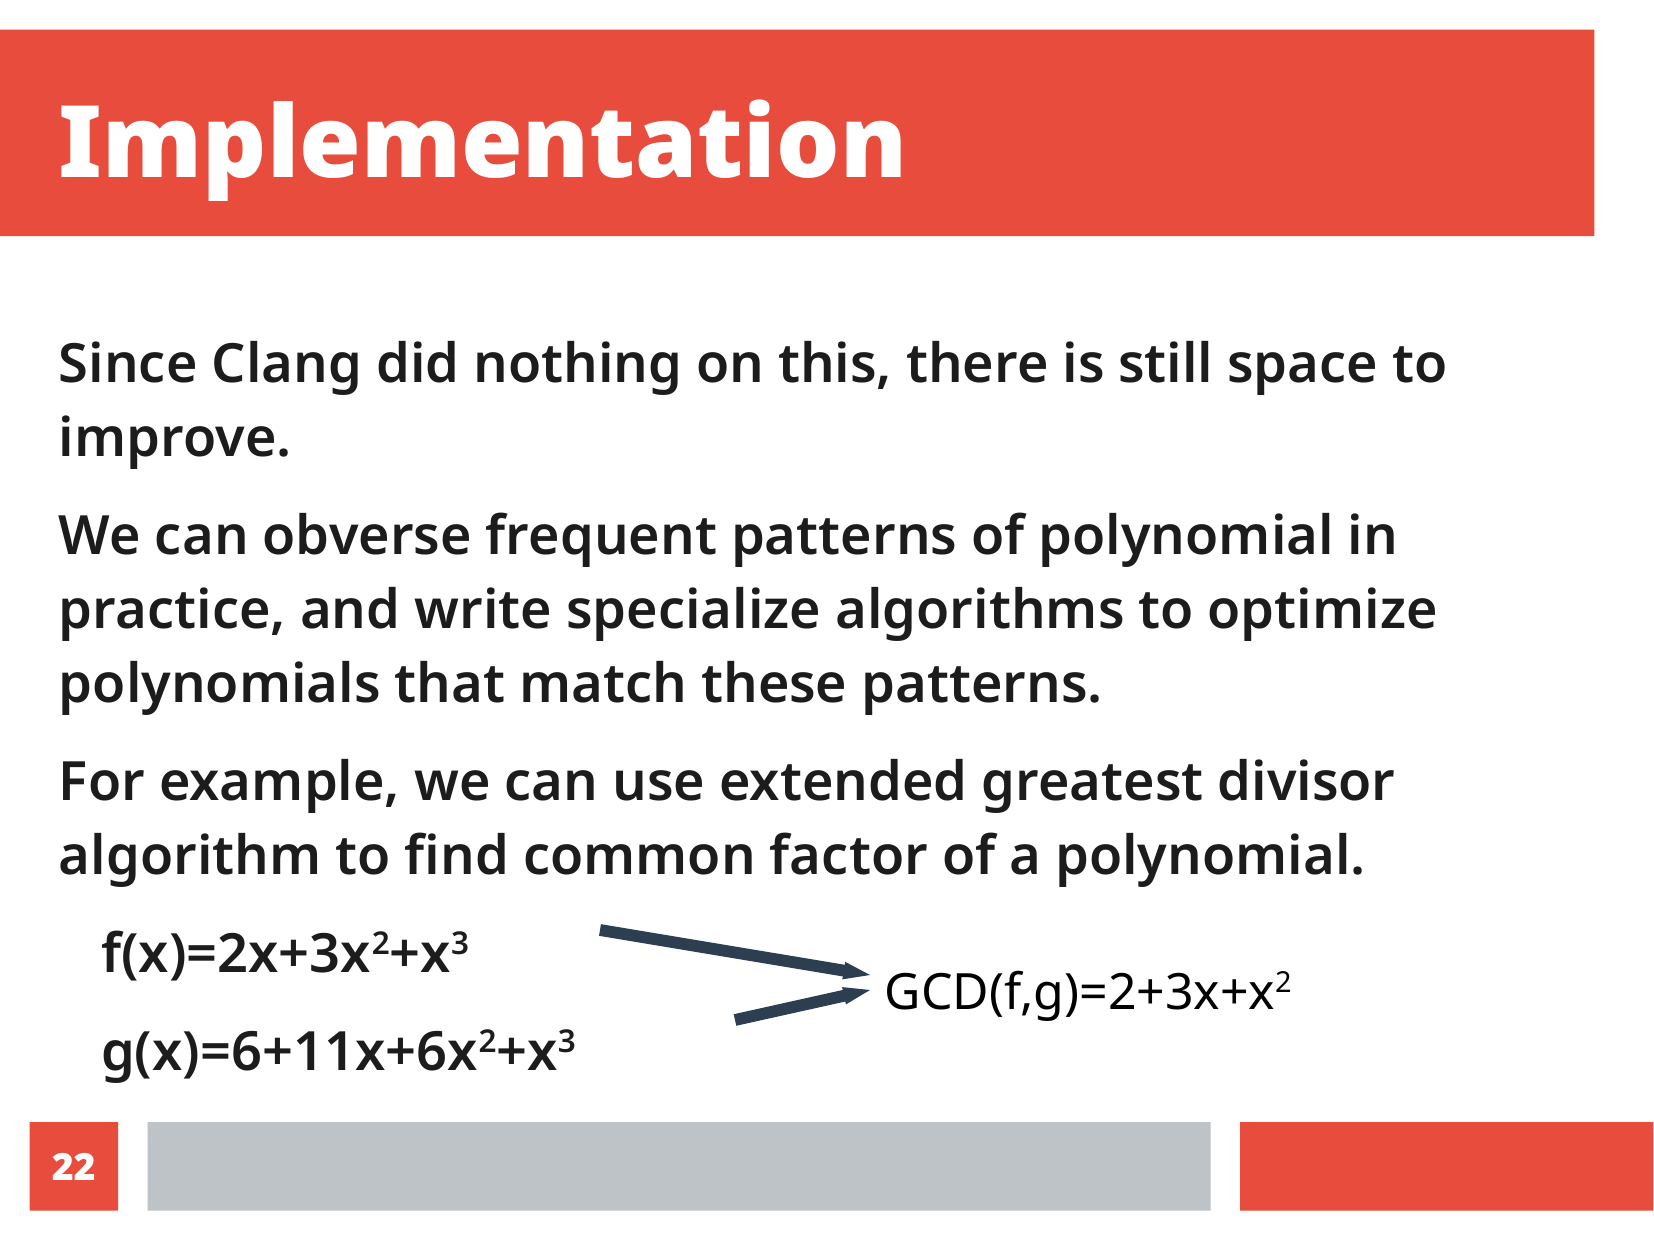

# Implementation
Since Clang did nothing on this, there is still space to improve.
We can obverse frequent patterns of polynomial in practice, and write specialize algorithms to optimize polynomials that match these patterns.
For example, we can use extended greatest divisor algorithm to find common factor of a polynomial.
 f(x)=2x+3x2+x3
 g(x)=6+11x+6x2+x3
GCD(f,g)=2+3x+x2
22